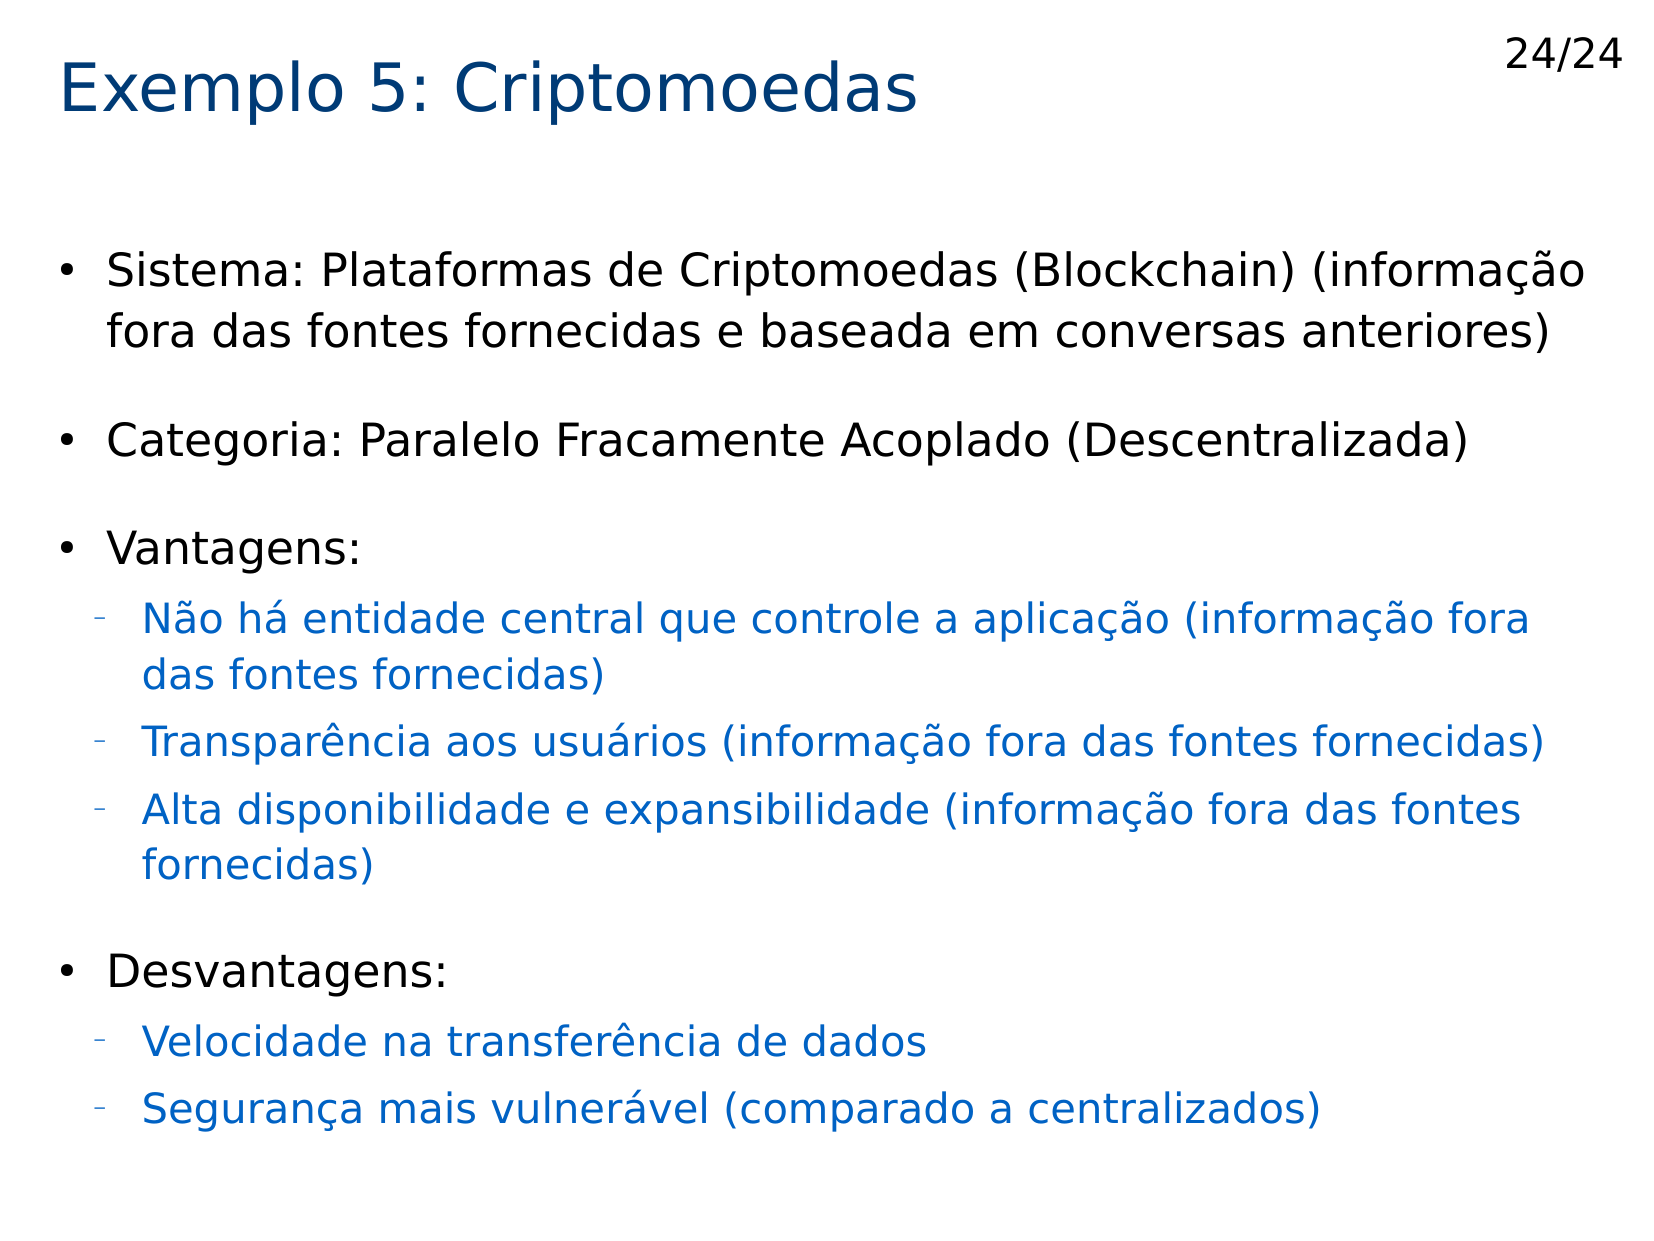

# Exemplo 5: Criptomoedas
24
Sistema: Plataformas de Criptomoedas (Blockchain) (informação fora das fontes fornecidas e baseada em conversas anteriores)
Categoria: Paralelo Fracamente Acoplado (Descentralizada)
Vantagens:
Não há entidade central que controle a aplicação (informação fora das fontes fornecidas)
Transparência aos usuários (informação fora das fontes fornecidas)
Alta disponibilidade e expansibilidade (informação fora das fontes fornecidas)
Desvantagens:
Velocidade na transferência de dados
Segurança mais vulnerável (comparado a centralizados)